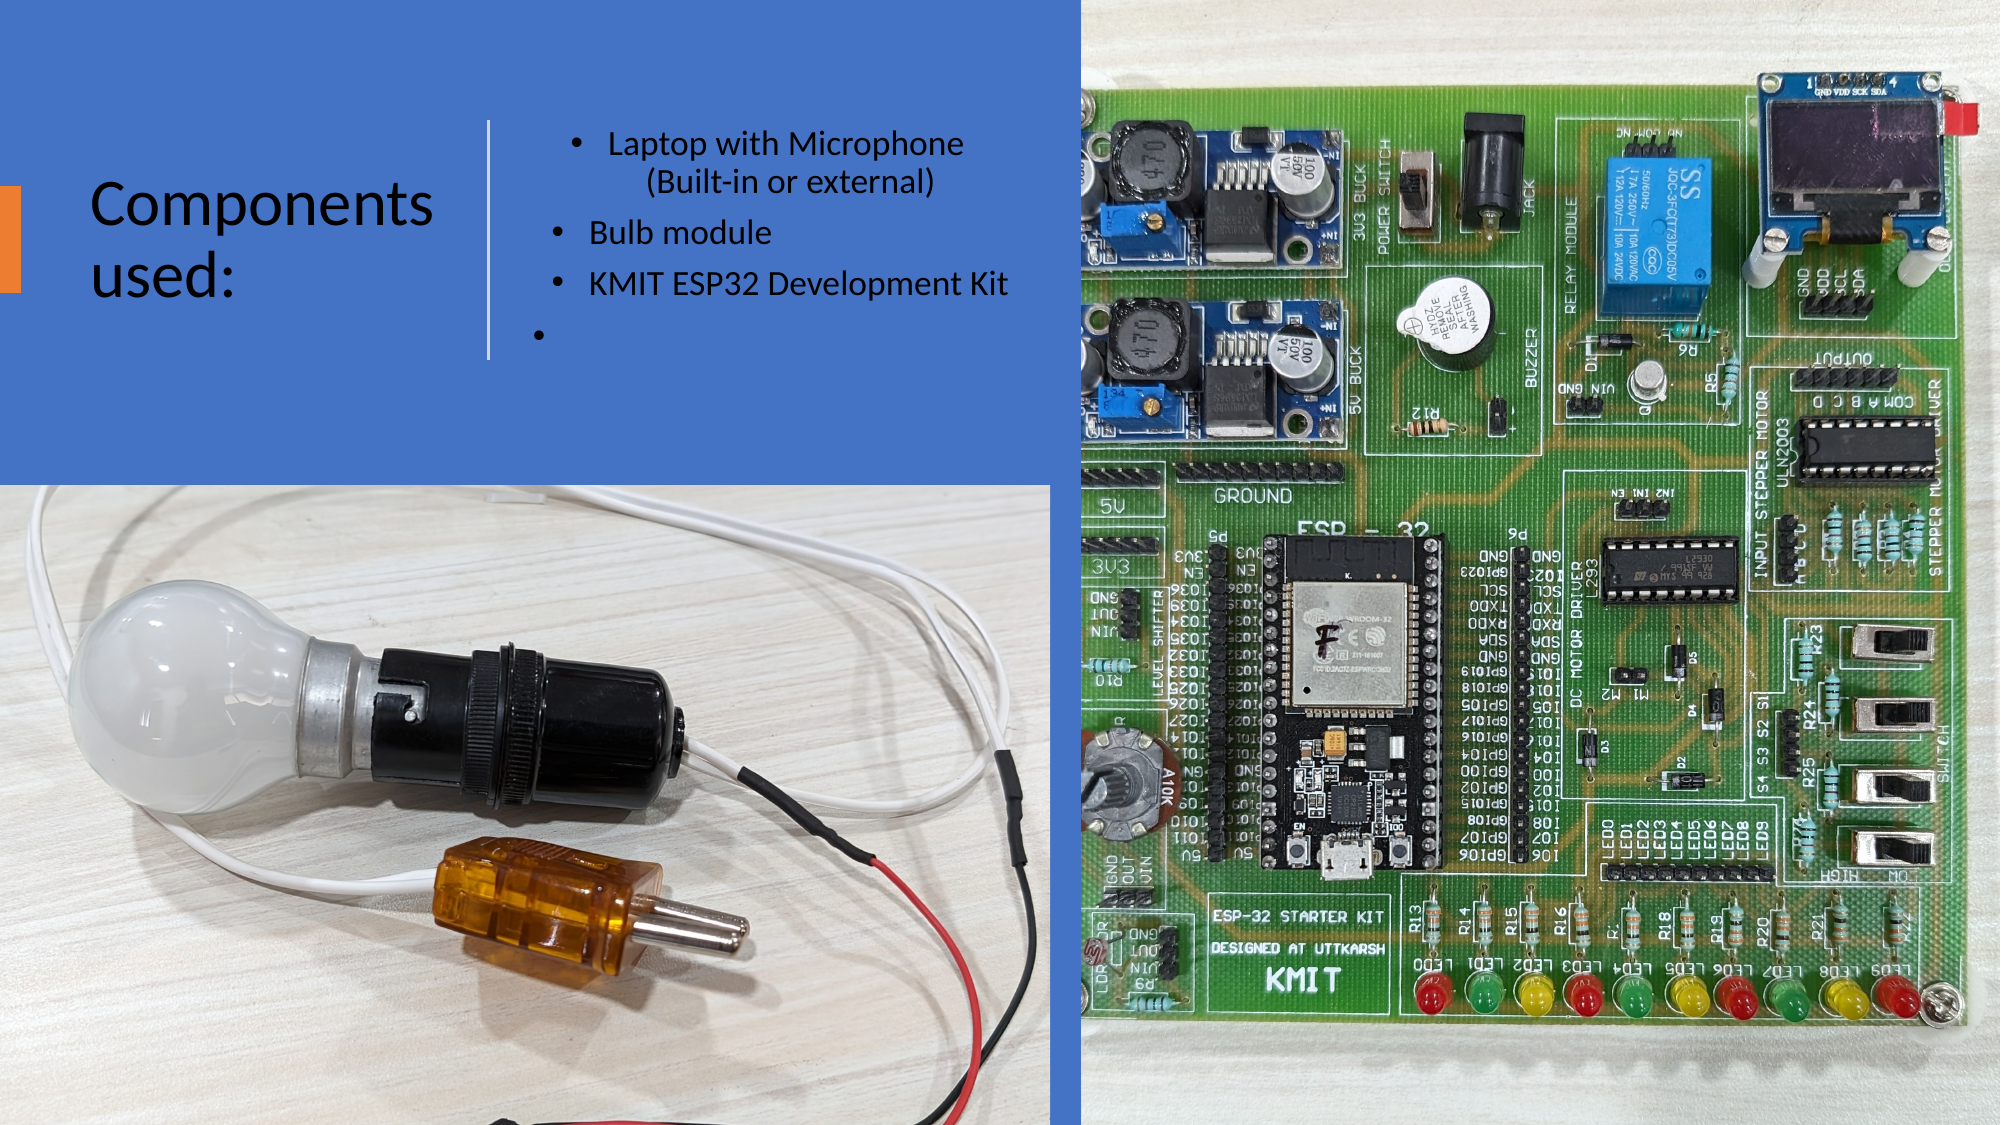

# Components used:
Laptop with Microphone (Built-in or external)
Bulb module
KMIT ESP32 Development Kit